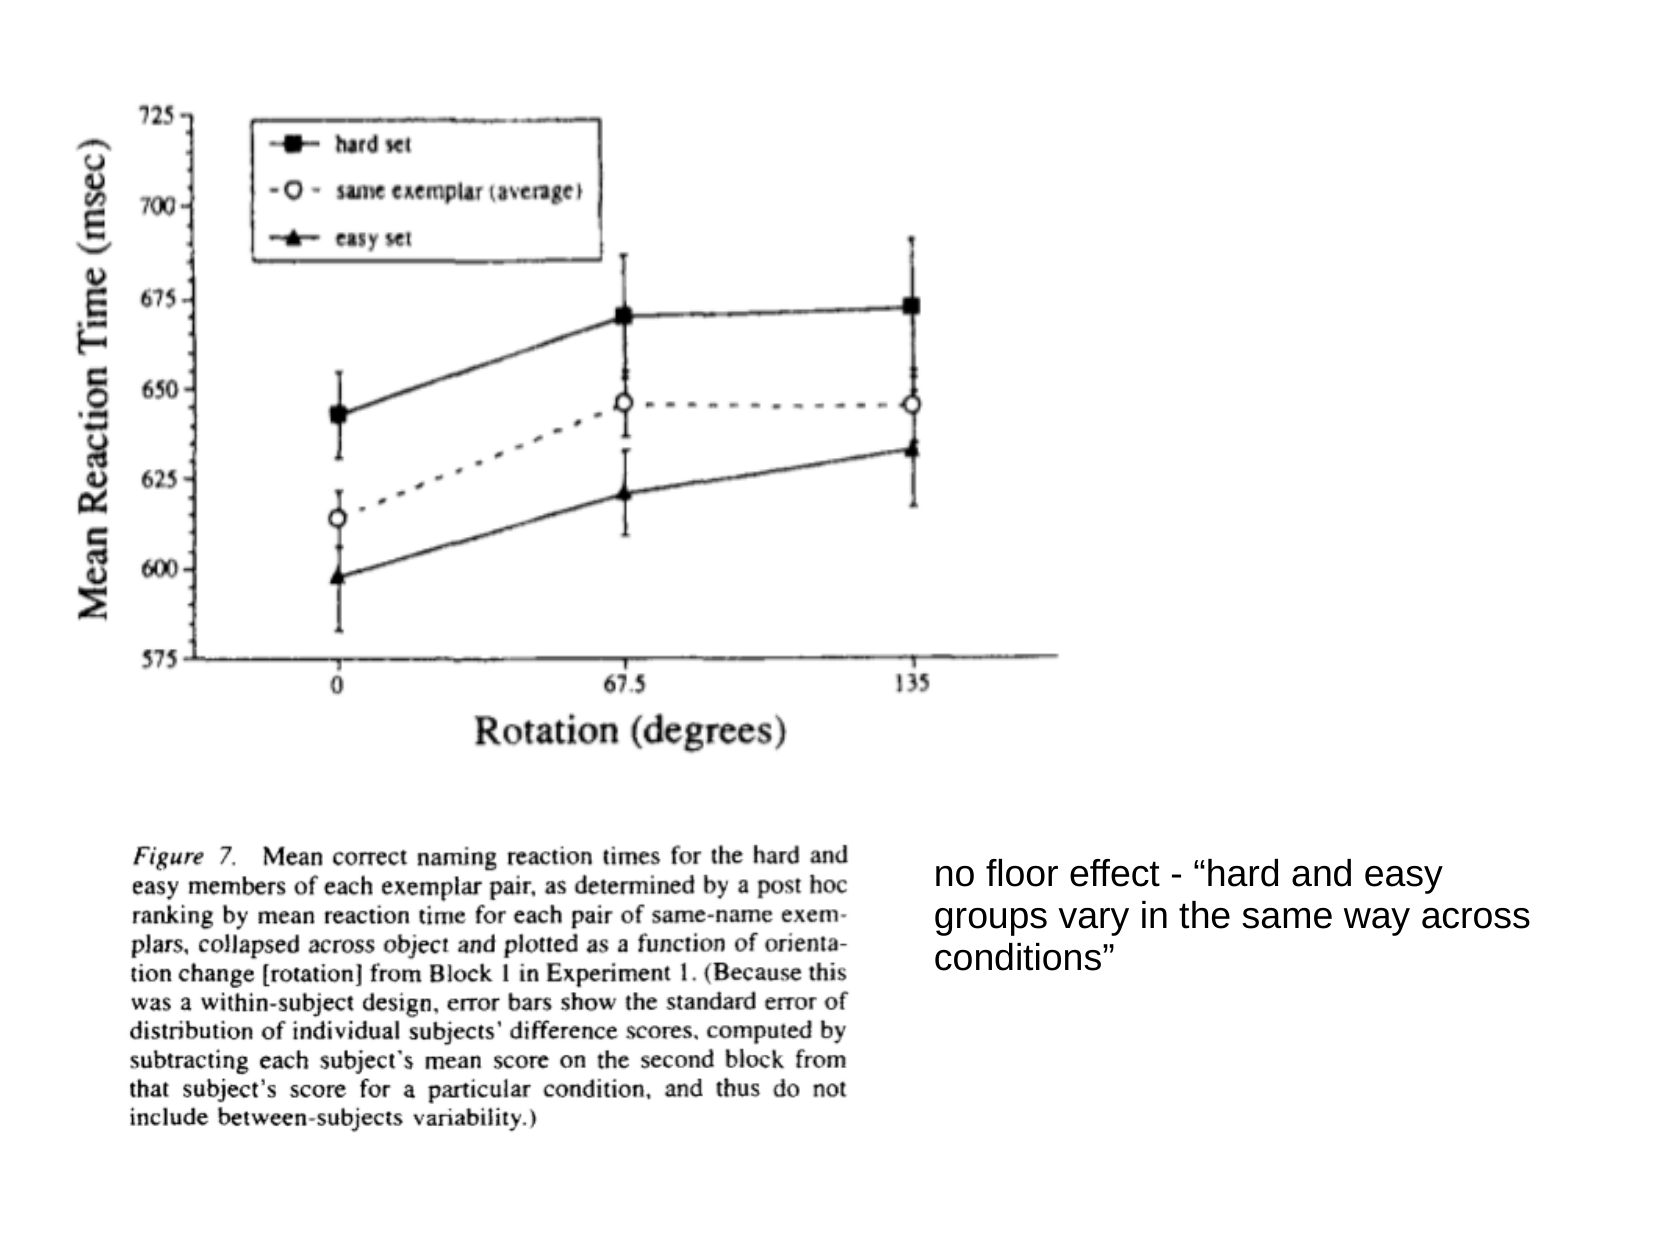

no floor effect - “hard and easy groups vary in the same way across conditions”